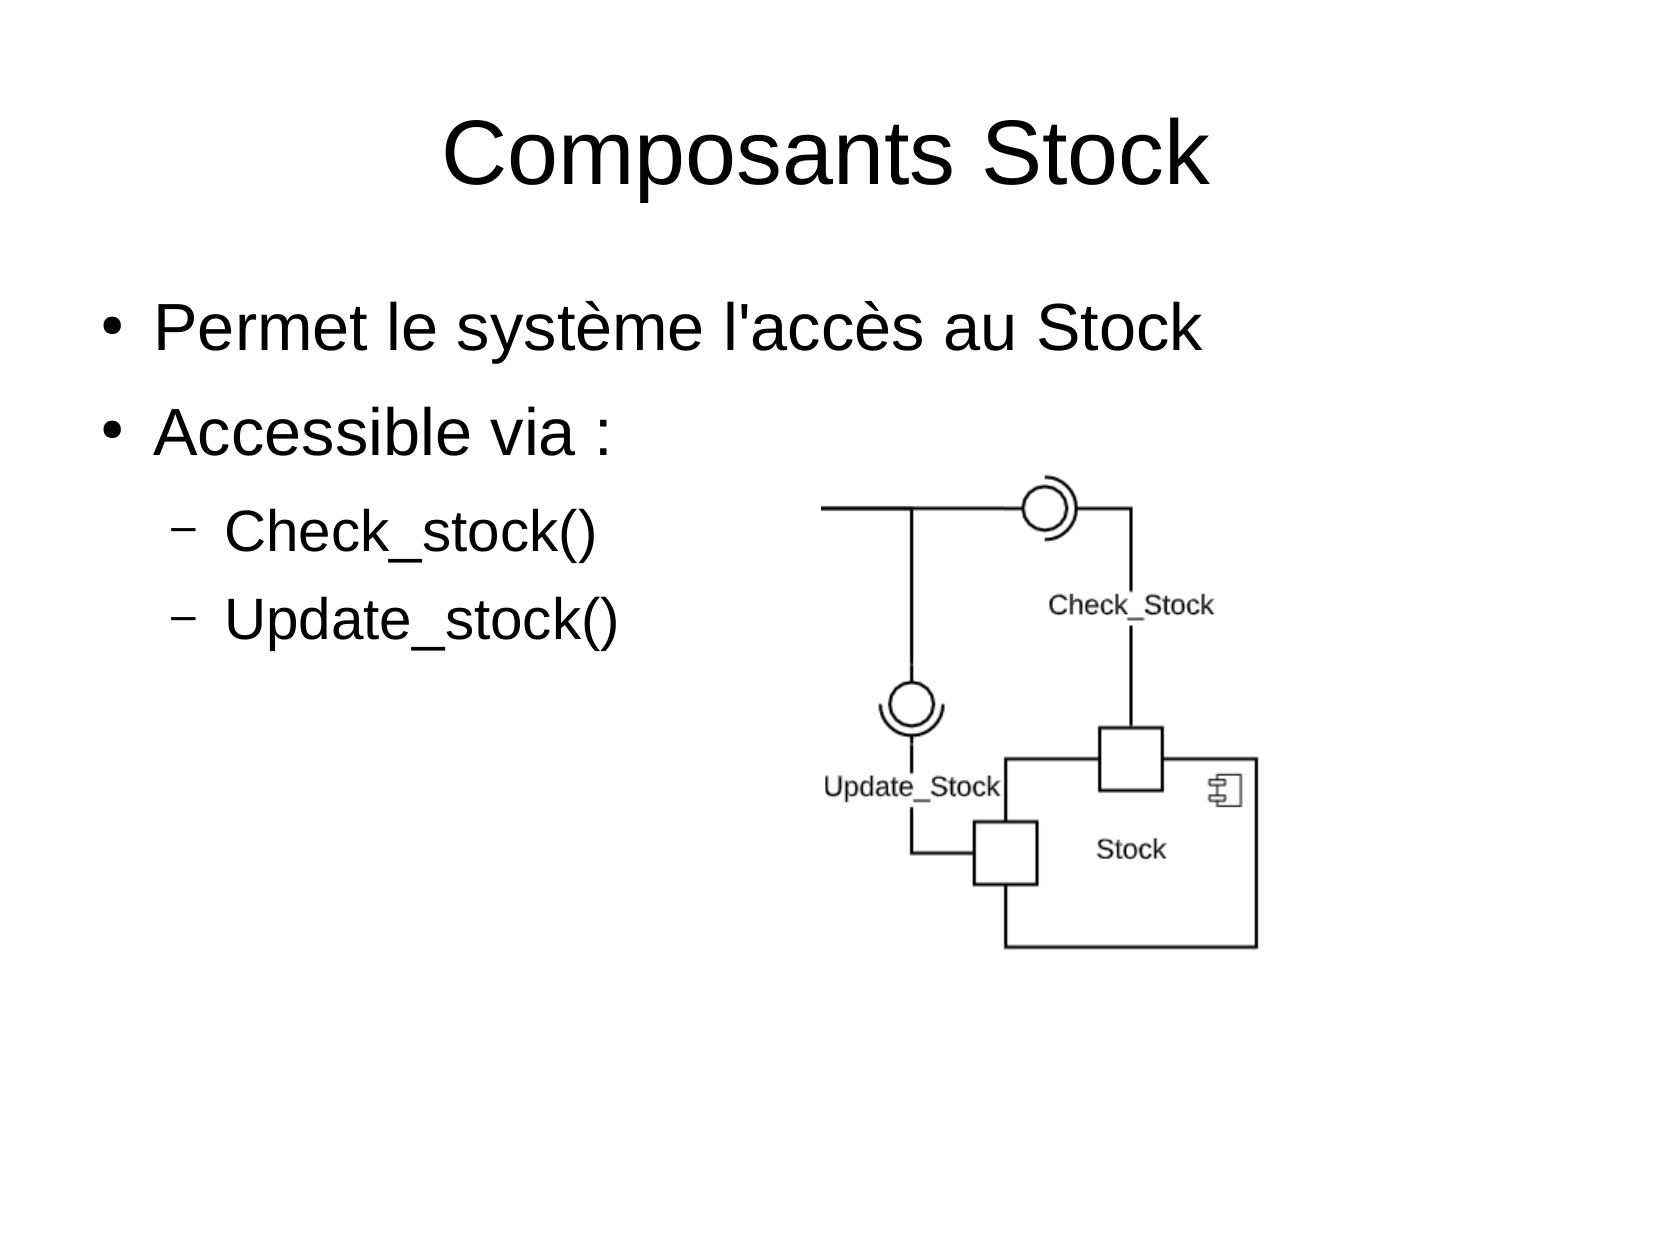

# Composants Stock
Permet le système l'accès au Stock
Accessible via :
Check_stock()
Update_stock()